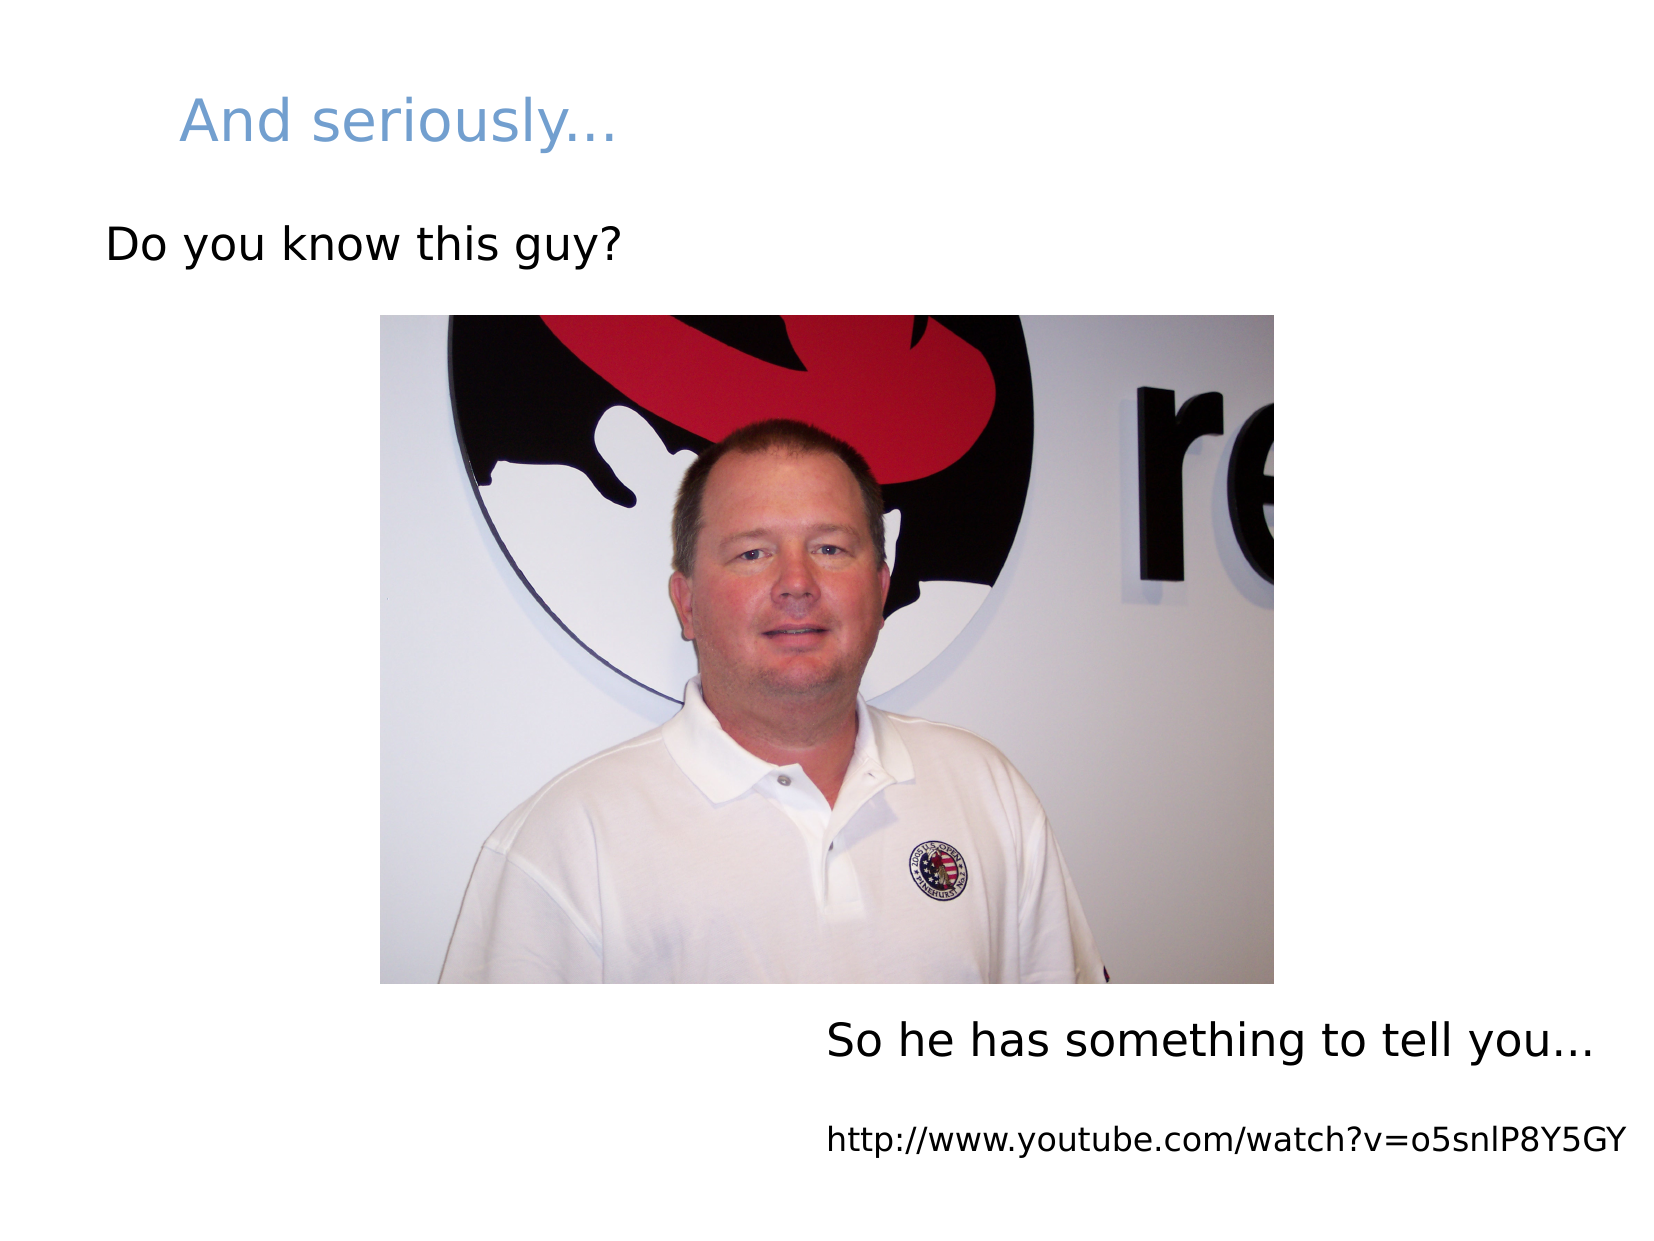

And seriously...
Do you know this guy?
So he has something to tell you...
http://www.youtube.com/watch?v=o5snlP8Y5GY